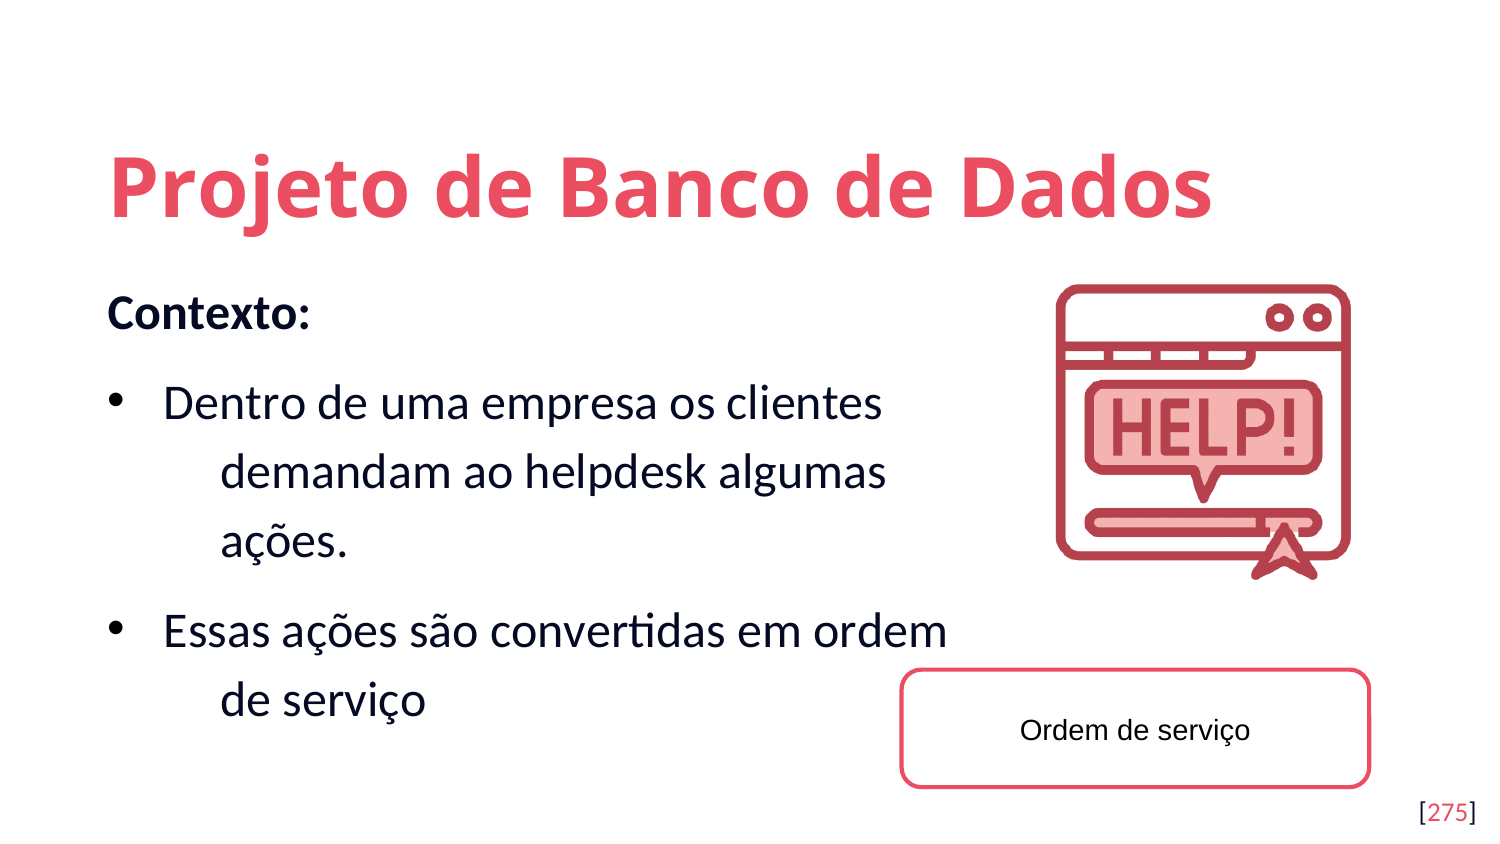

Projeto de Banco de Dados
Contexto:
Dentro de uma empresa os clientes demandam ao helpdesk algumas ações.
Essas ações são convertidas em ordem de serviço
Ordem de serviço